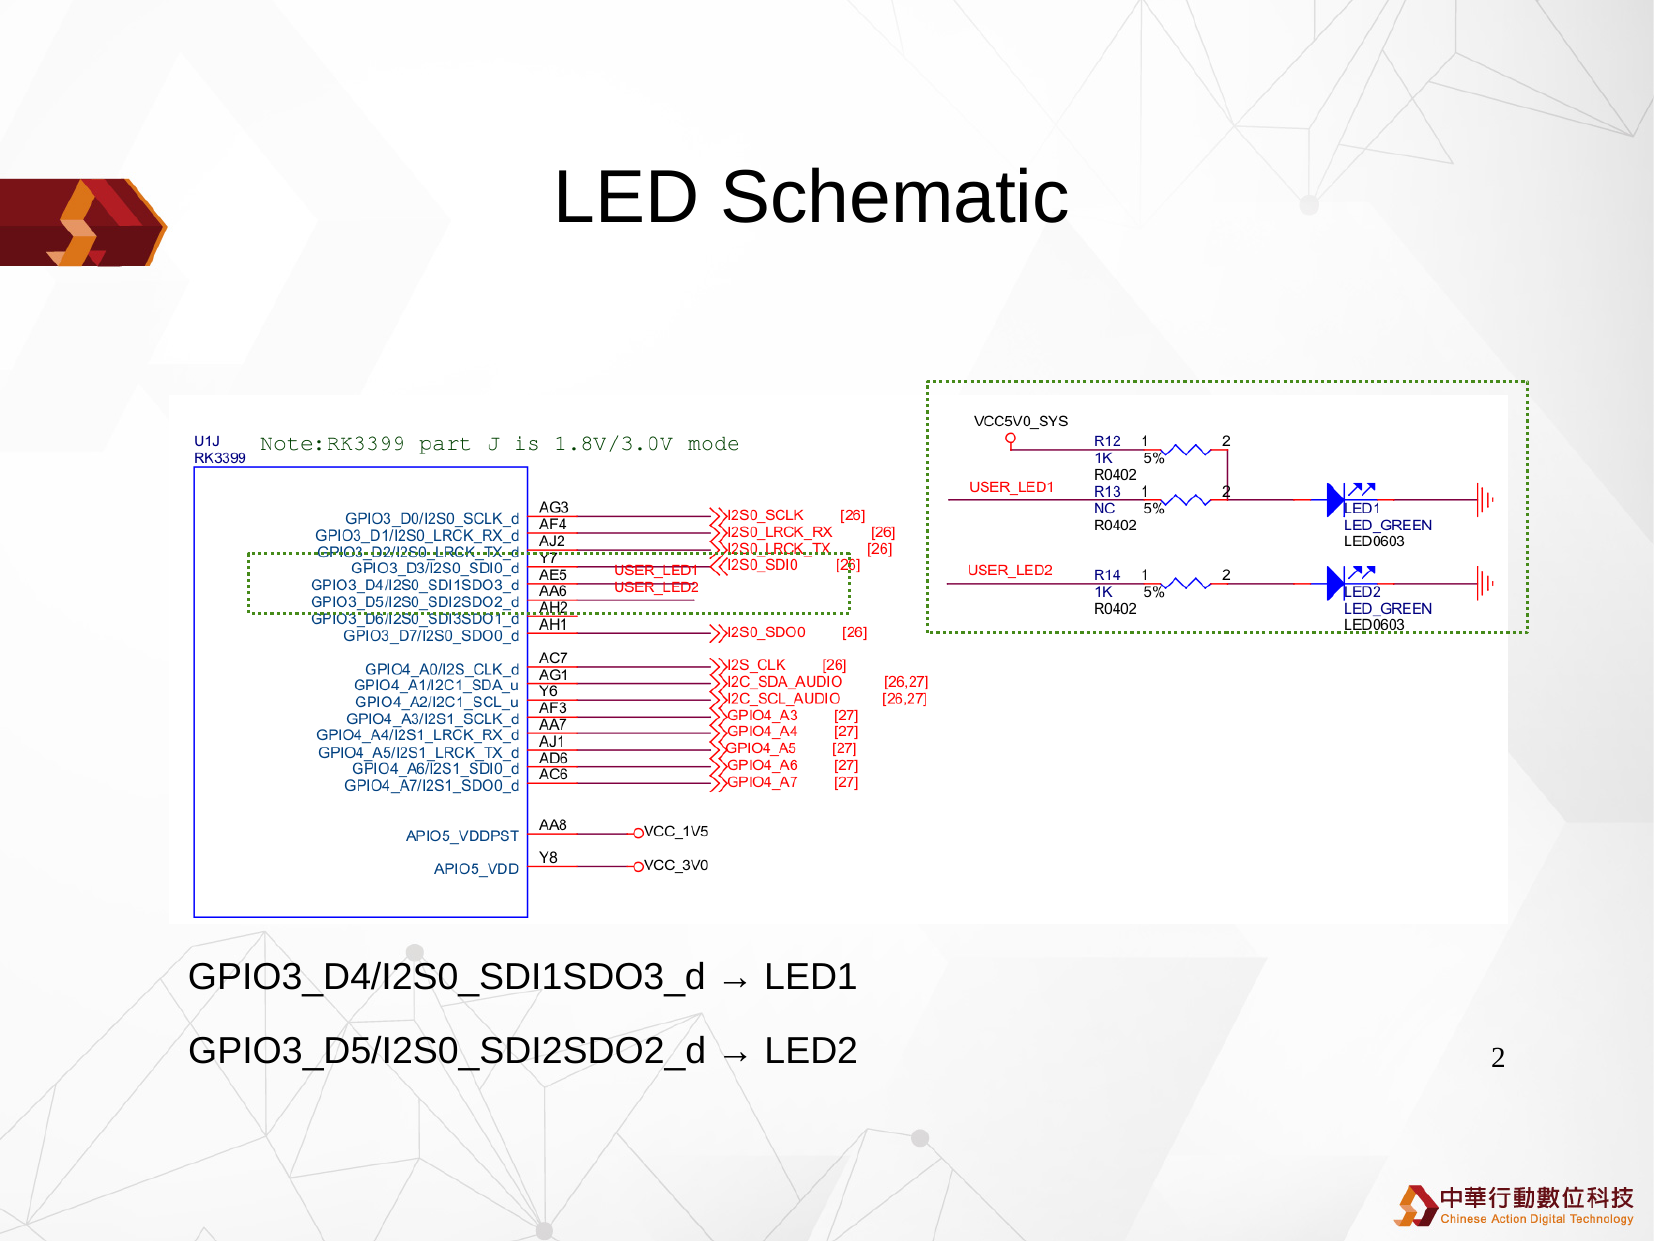

# LED Schematic
GPIO3_D4/I2S0_SDI1SDO3_d → LED1
GPIO3_D5/I2S0_SDI2SDO2_d → LED2
2